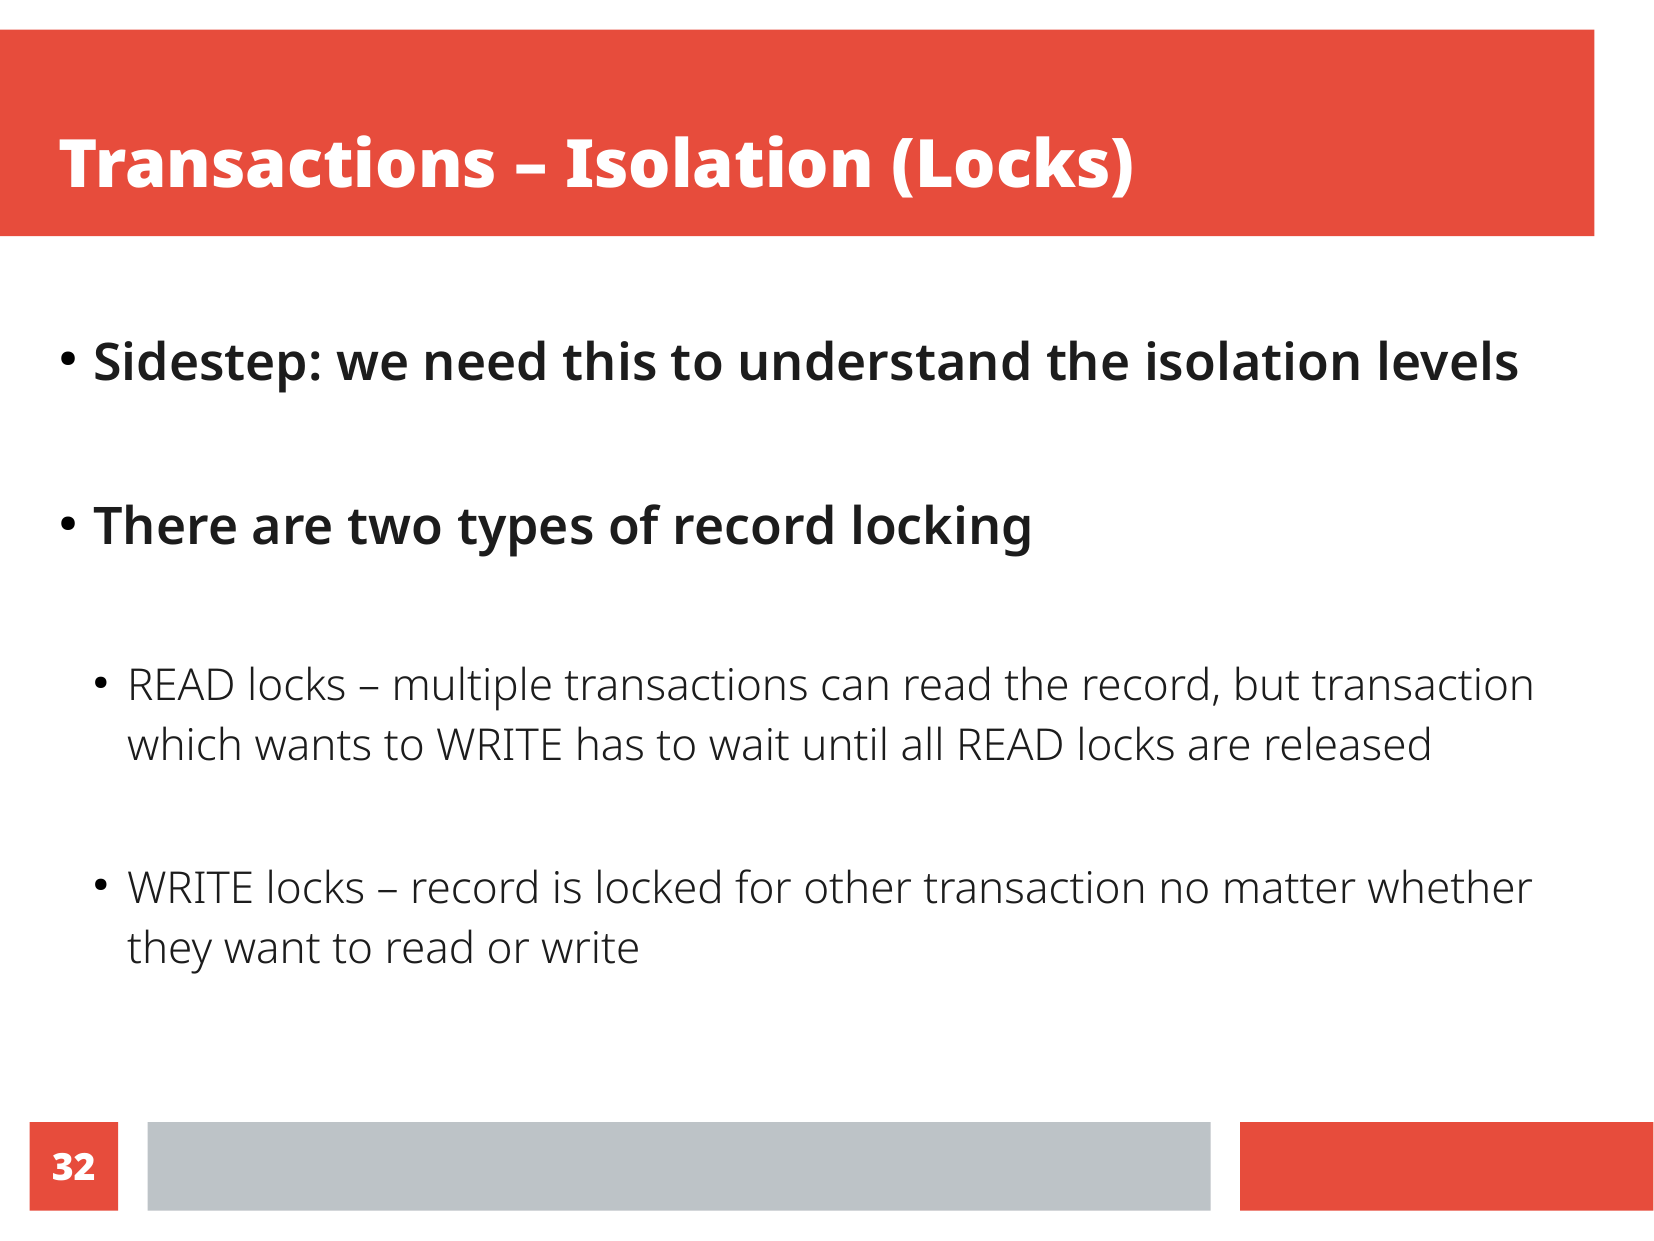

# Transactions – Isolation (Locks)
Sidestep: we need this to understand the isolation levels
There are two types of record locking
READ locks – multiple transactions can read the record, but transaction which wants to WRITE has to wait until all READ locks are released
WRITE locks – record is locked for other transaction no matter whether they want to read or write
32